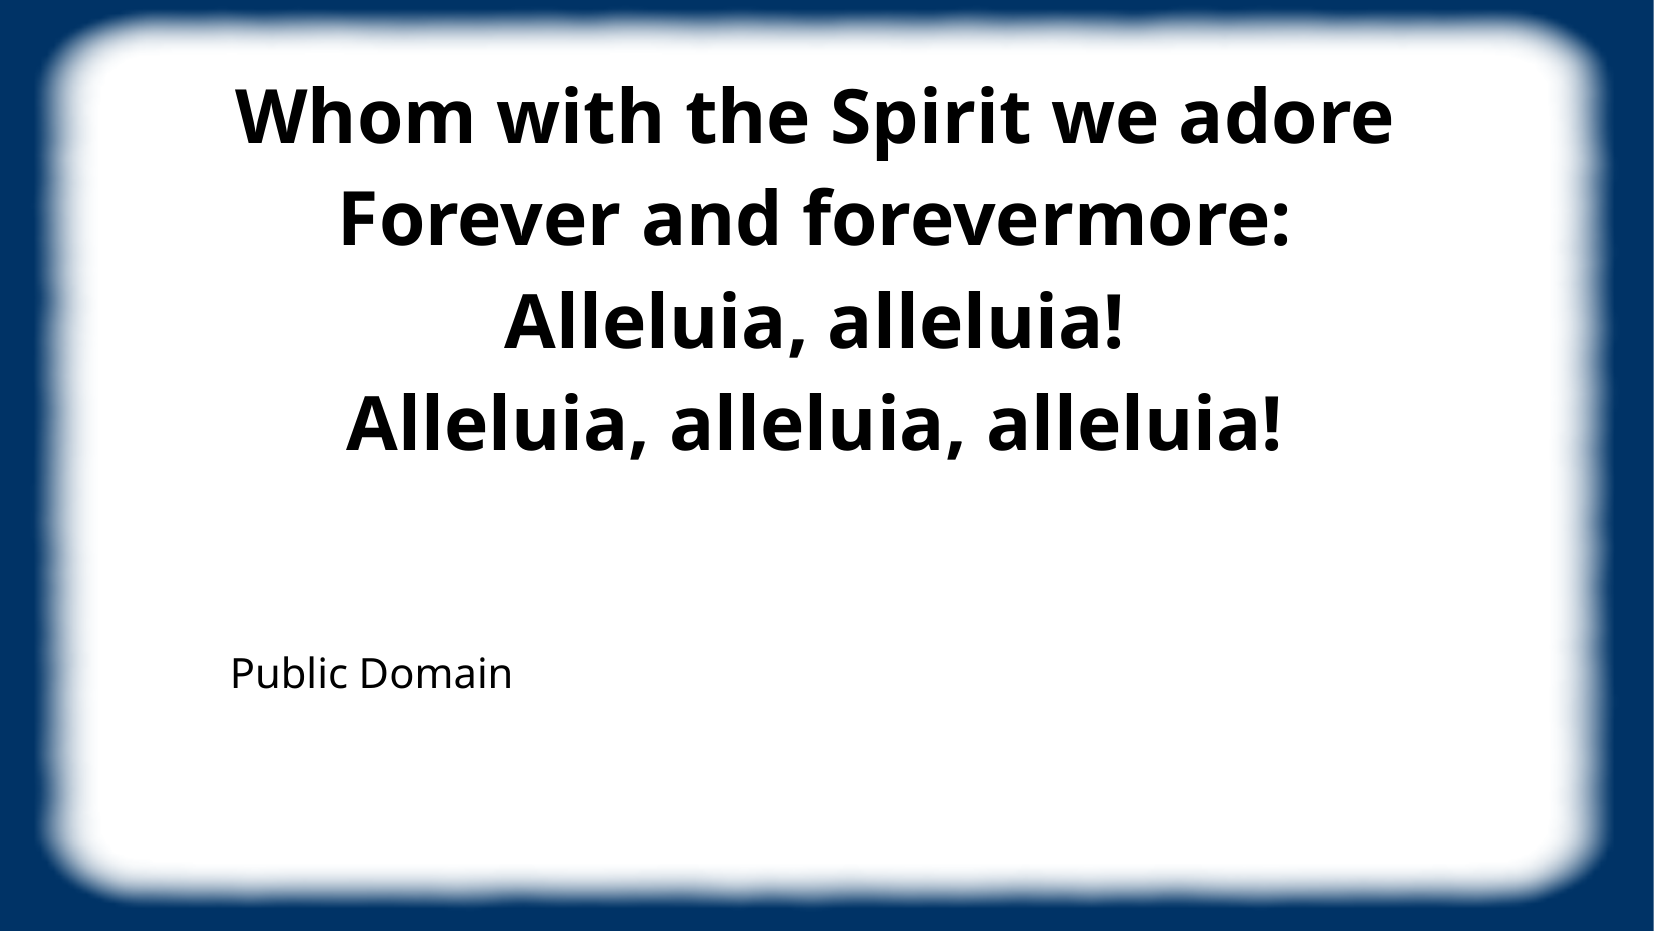

Whom with the Spirit we adore
Forever and forevermore:
Alleluia, alleluia!
Alleluia, alleluia, alleluia!
 Public Domain